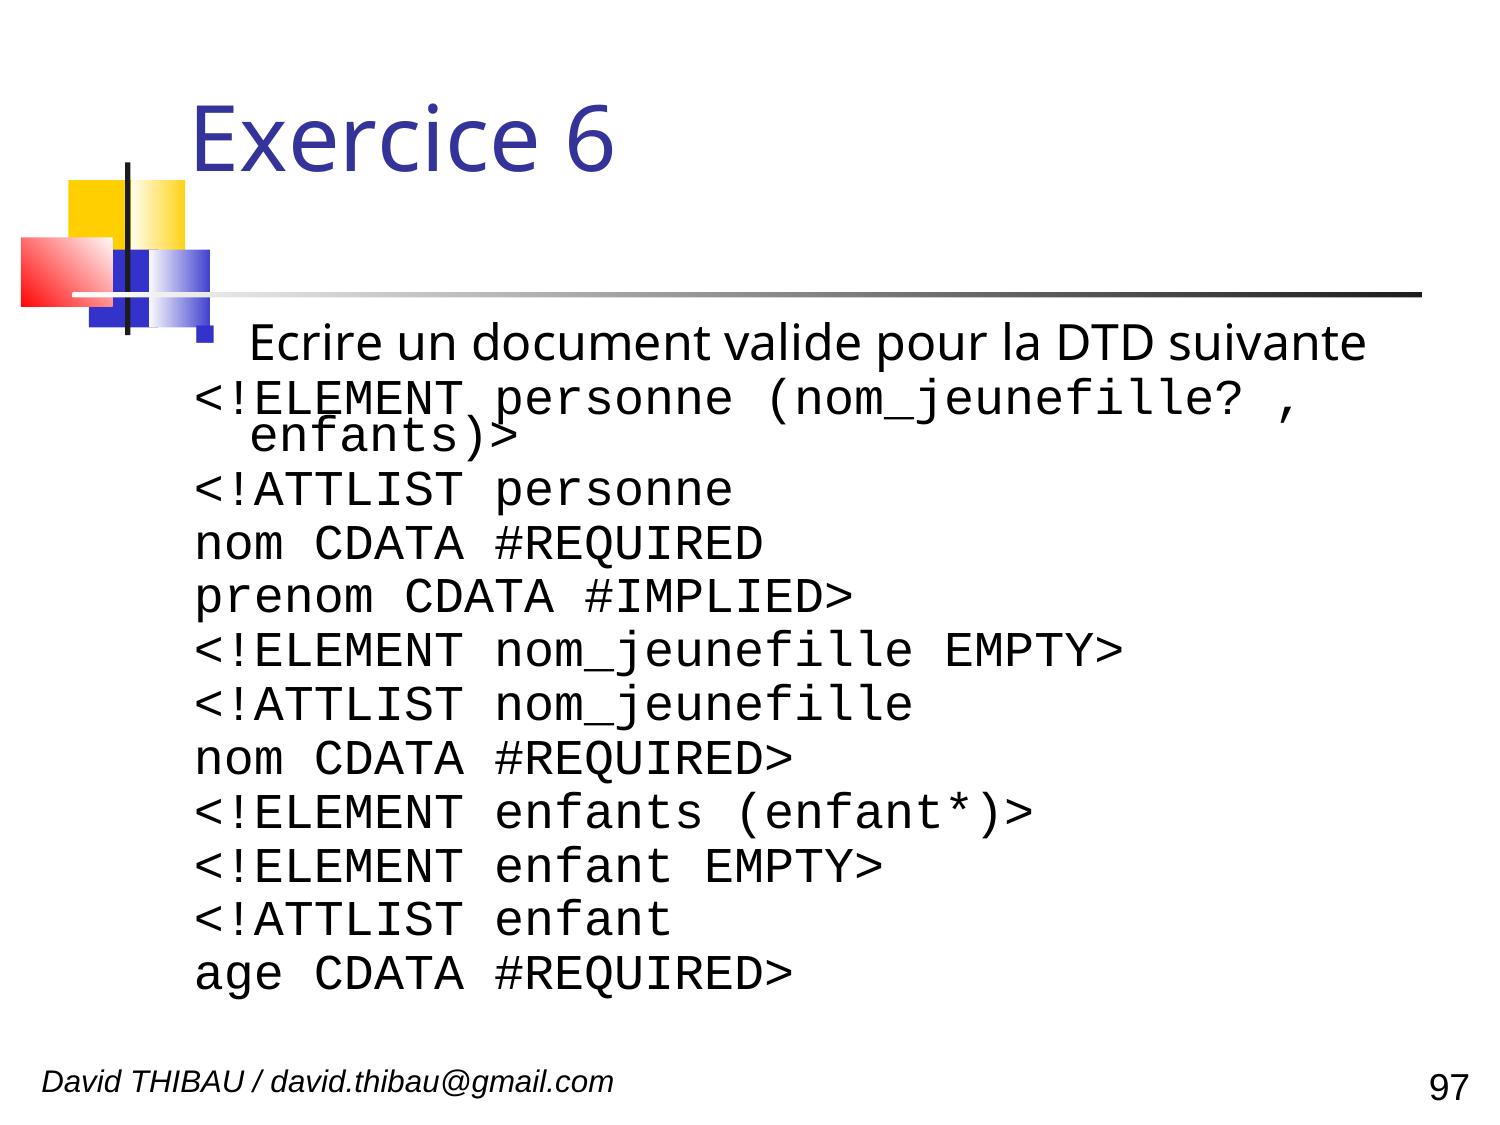

# Exercice 6
Ecrire un document valide pour la DTD suivante
<!ELEMENT personne (nom_jeunefille? , enfants)>
<!ATTLIST personne
nom CDATA #REQUIRED
prenom CDATA #IMPLIED>
<!ELEMENT nom_jeunefille EMPTY>
<!ATTLIST nom_jeunefille
nom CDATA #REQUIRED>
<!ELEMENT enfants (enfant*)>
<!ELEMENT enfant EMPTY>
<!ATTLIST enfant
age CDATA #REQUIRED>